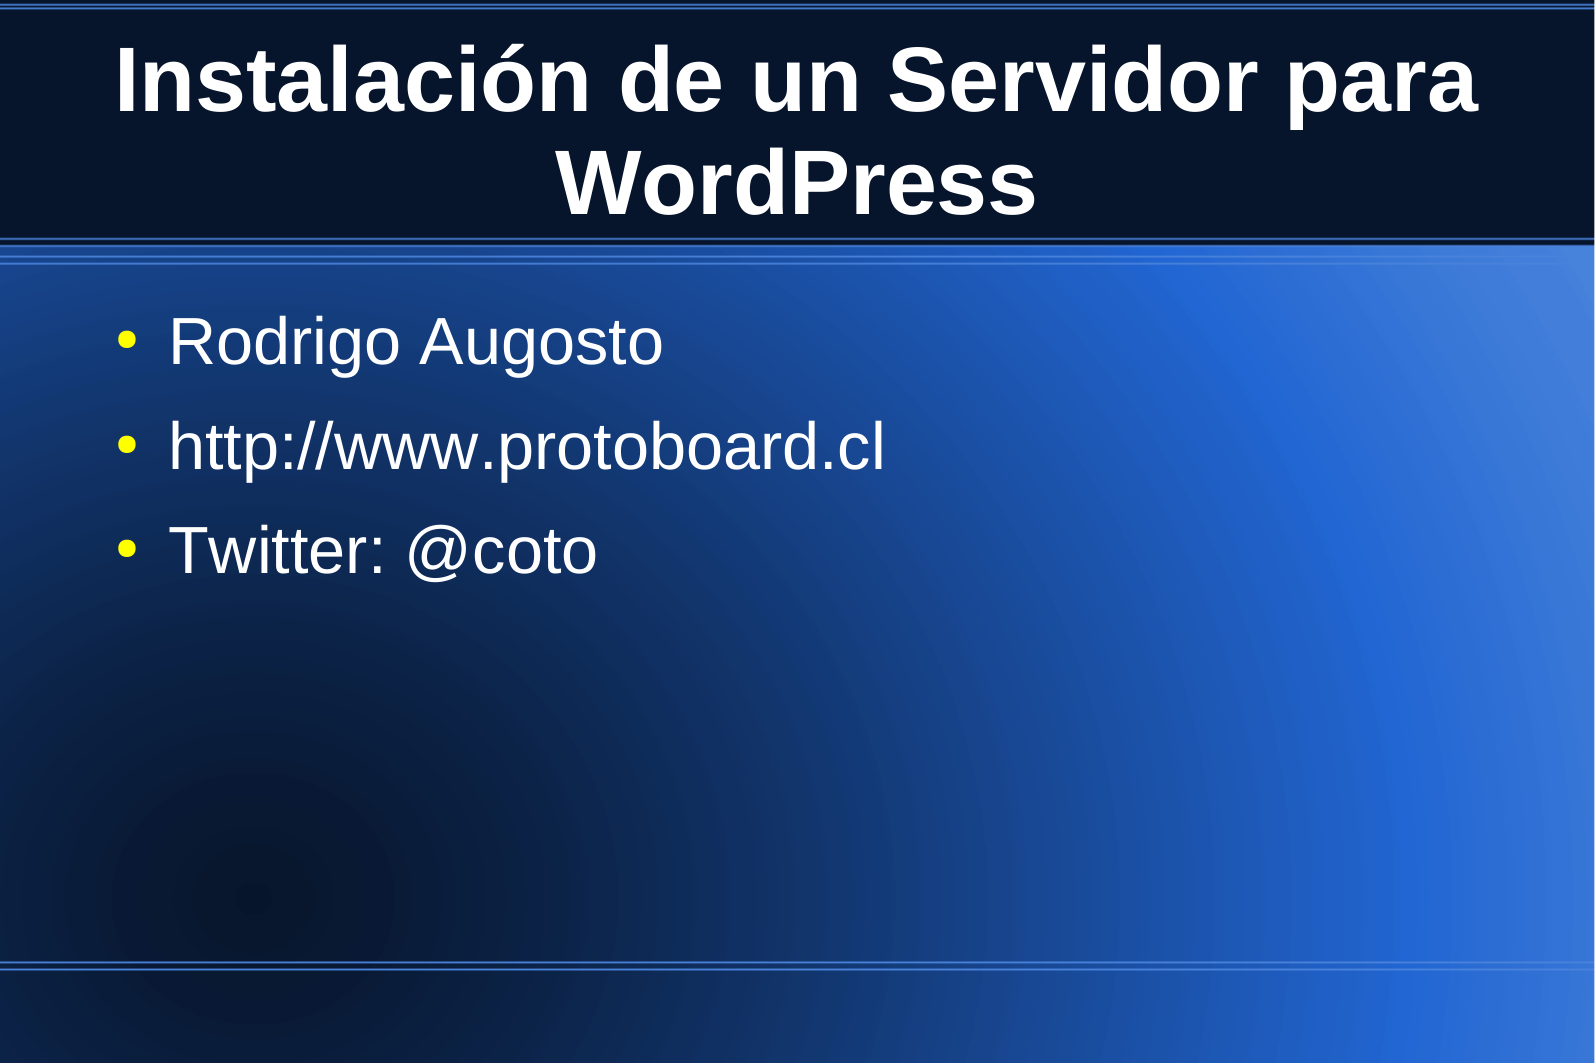

# Instalación de un Servidor para WordPress
Rodrigo Augosto
http://www.protoboard.cl
Twitter: @coto